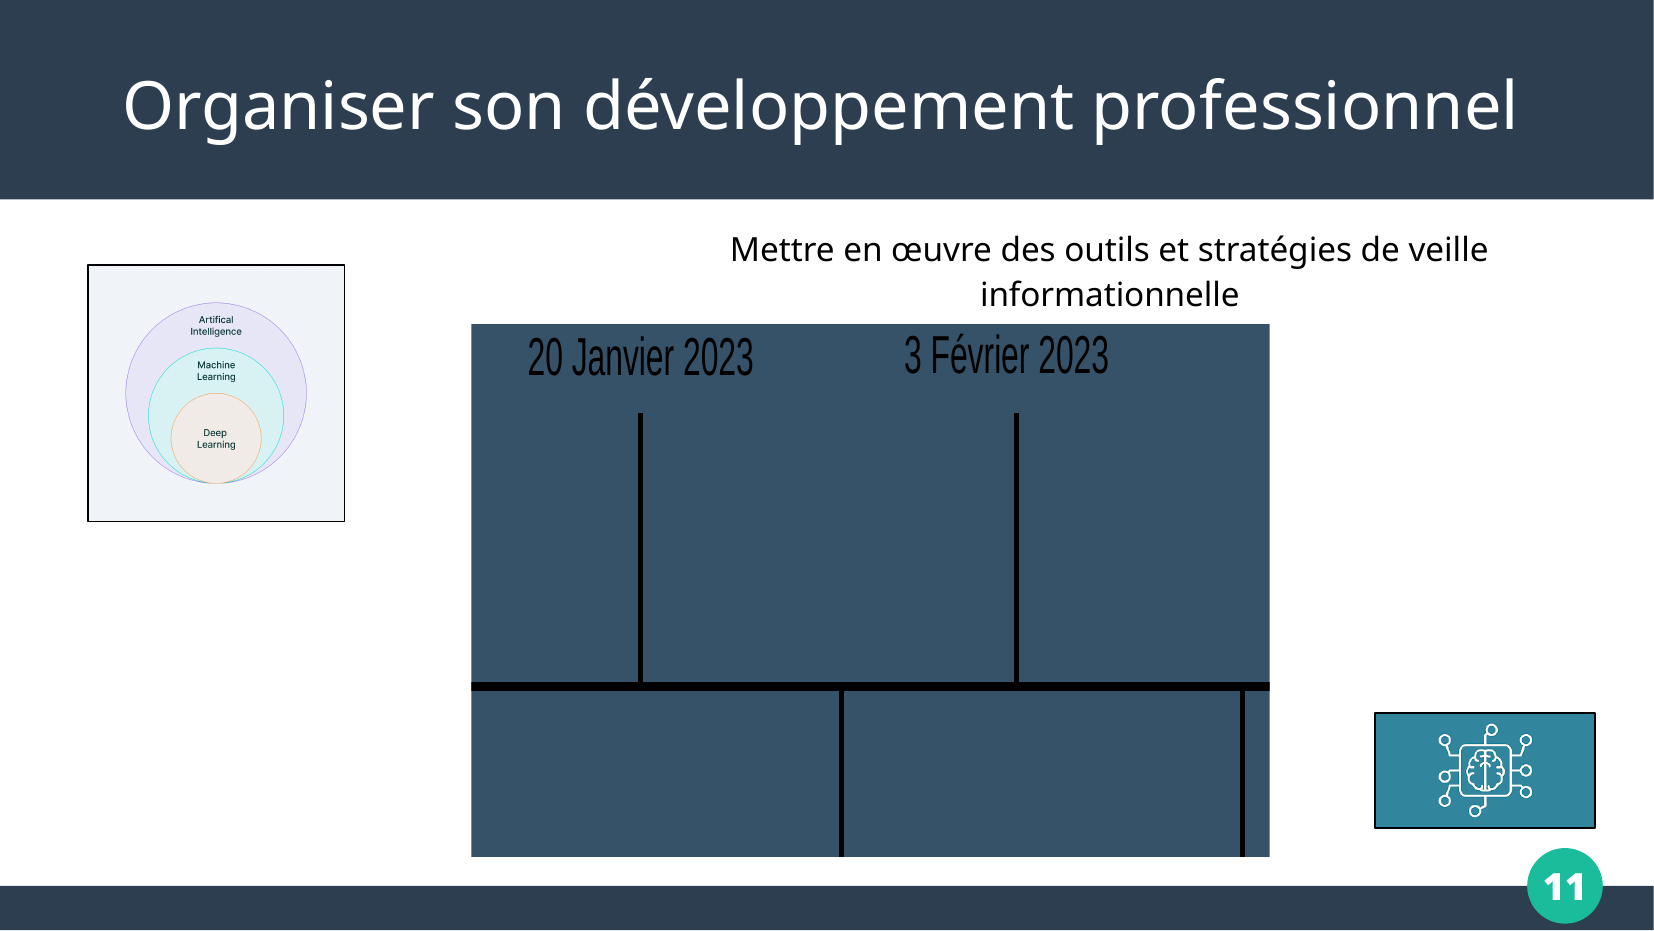

Organiser son développement professionnel
Mettre en œuvre des outils et stratégies de veille informationnelle